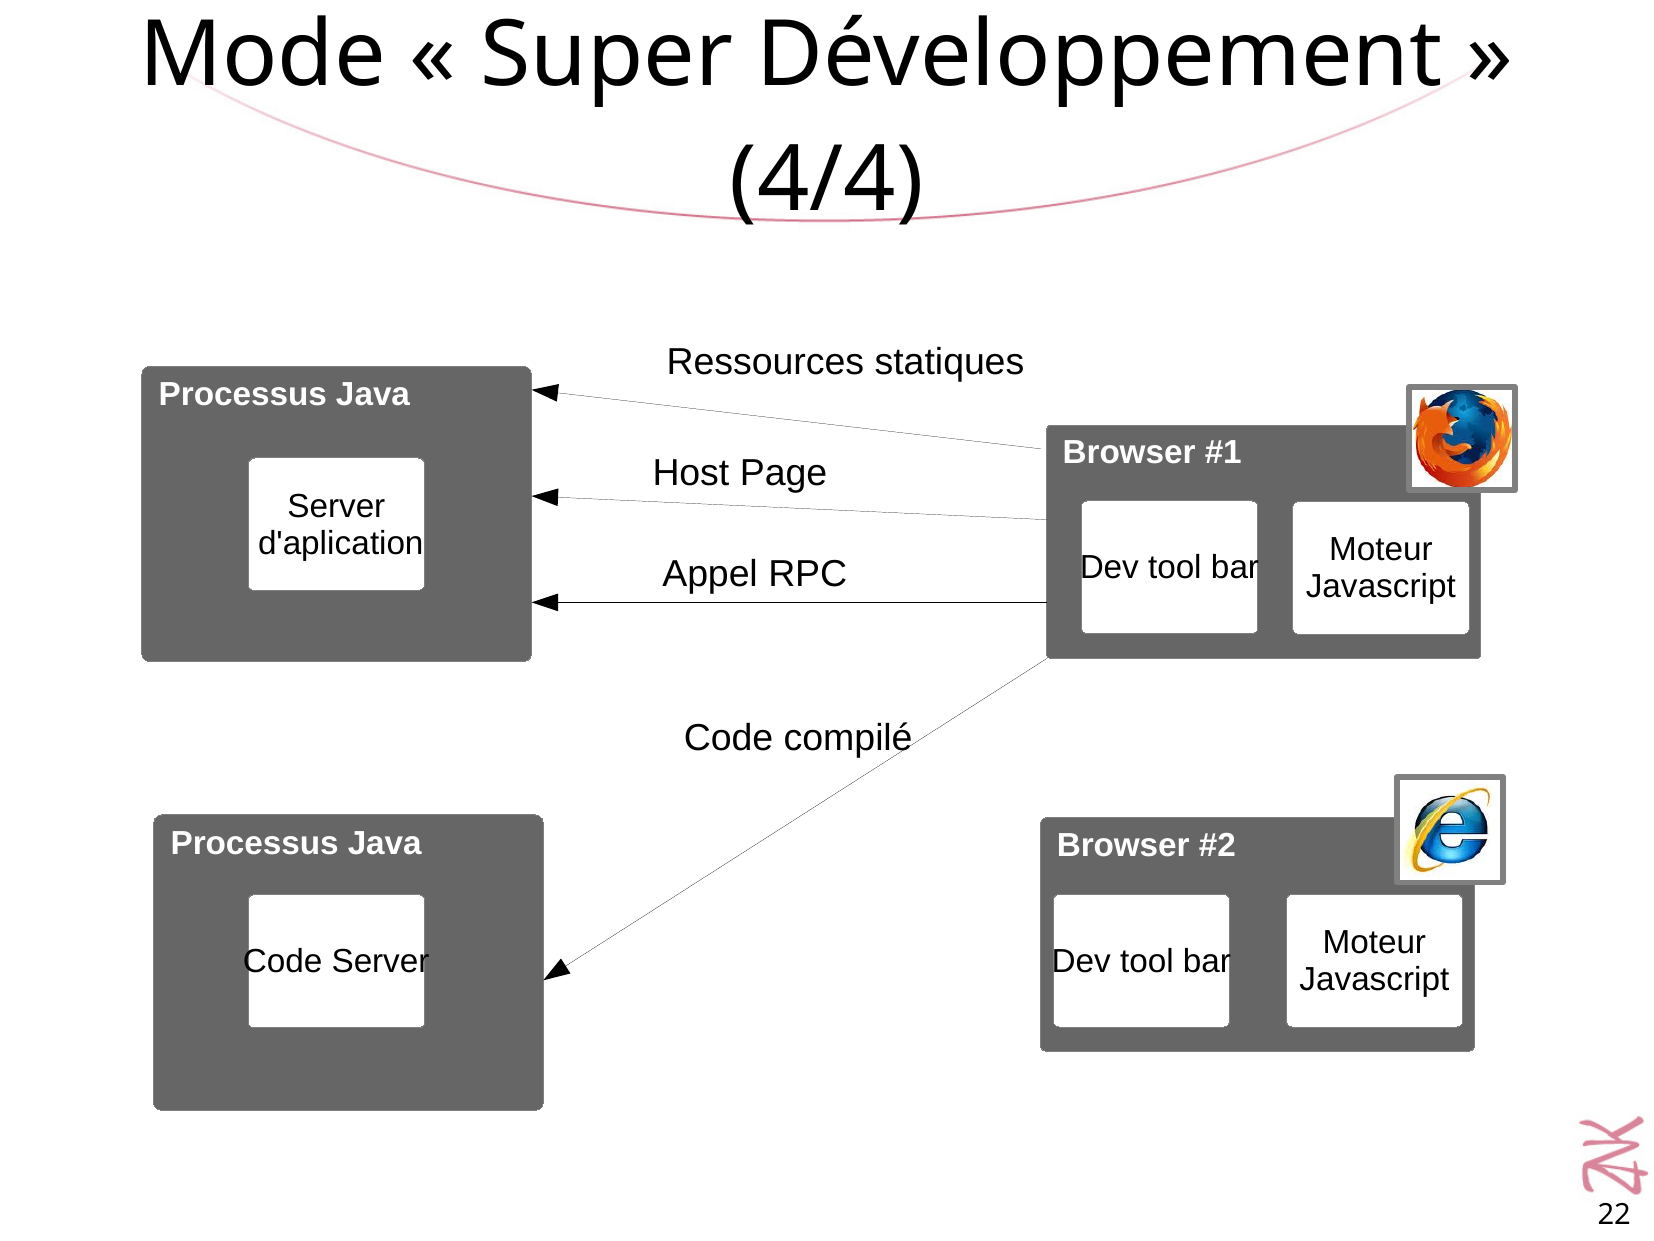

# Mode « Super Développement » (4/4)
Ressources statiques
Processus Java
Browser #1
Dev tool bar
Moteur
Javascript
Host Page
Server
 d'aplication
Appel RPC
Code compilé
Processus Java
Browser #2
Dev tool bar
Moteur
Javascript
Code Server
22